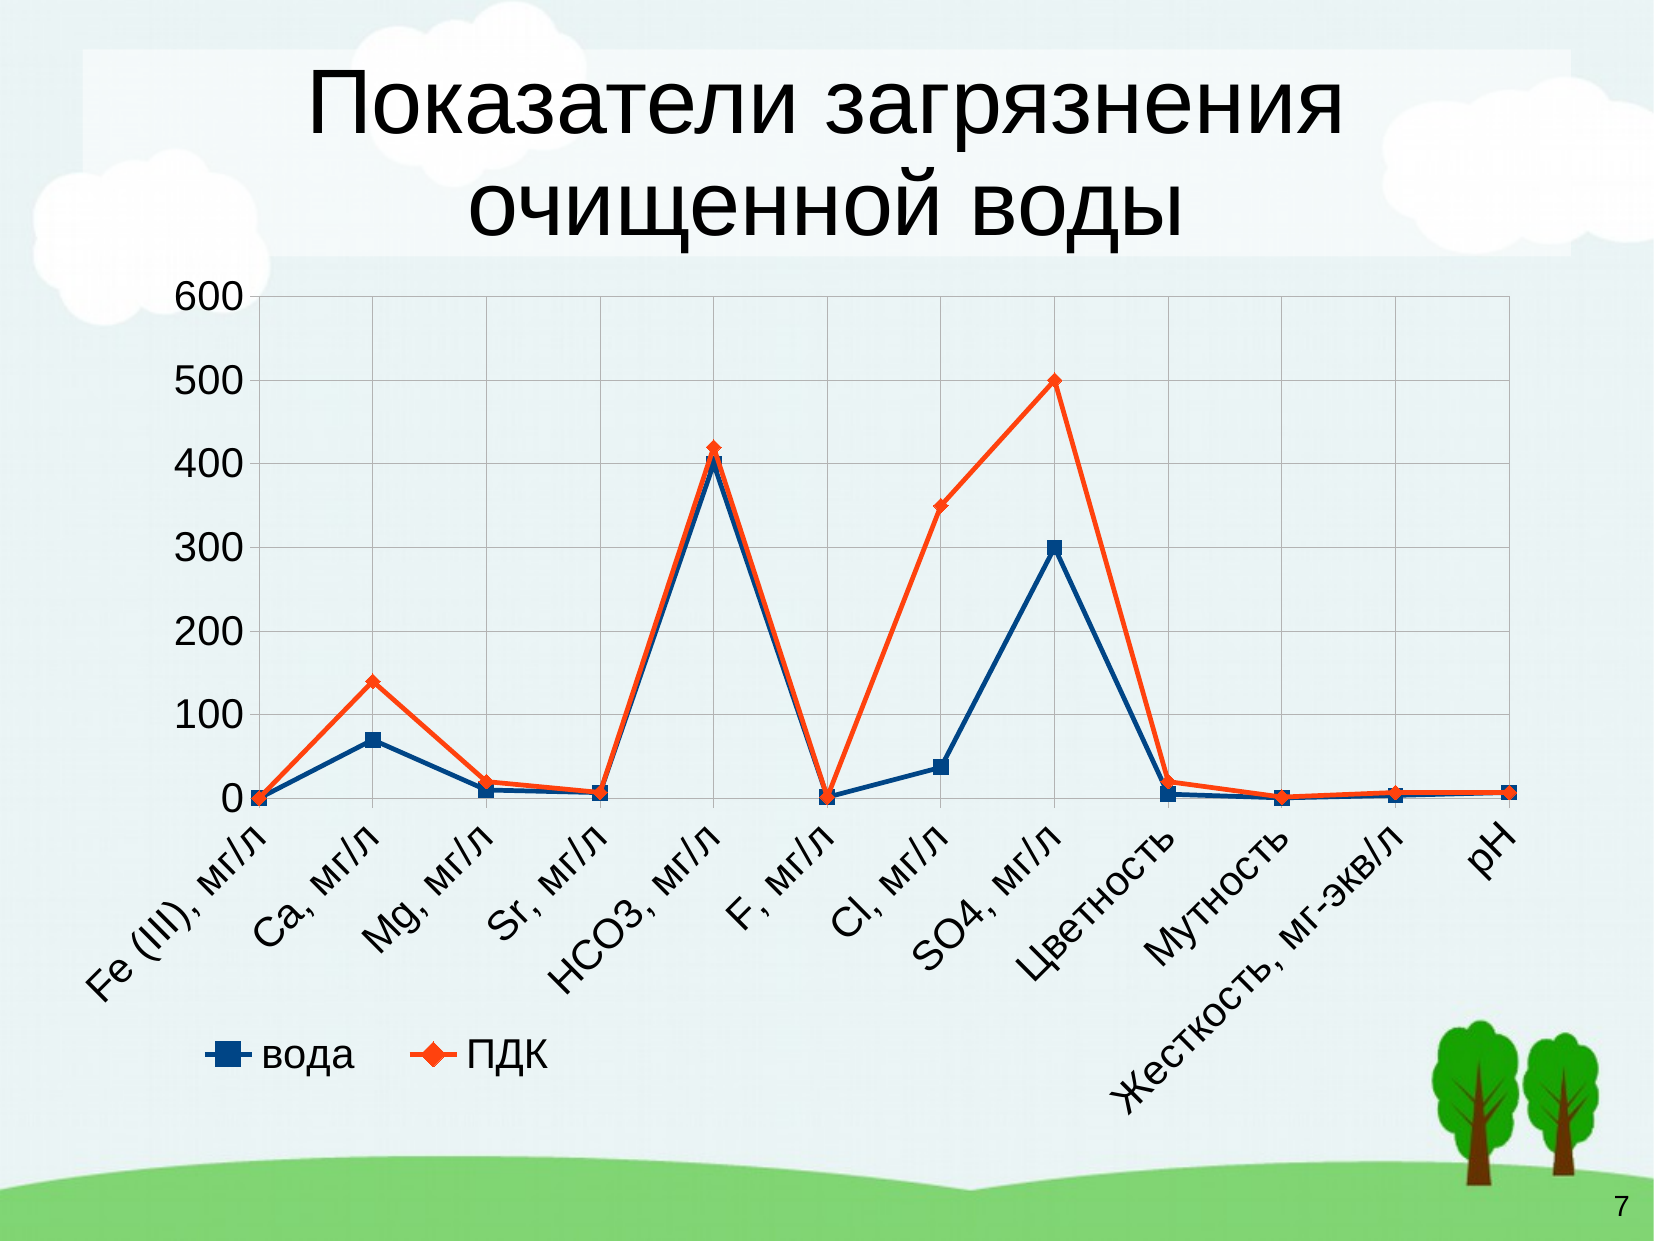

# Показатели загрязнения очищенной воды
### Chart
| Category | вода | ПДК |
|---|---|---|
| Fe (III), мг/л | 0.1 | 0.3 |
| Ca, мг/л | 70.0 | 140.0 |
| Mg, мг/л | 10.0 | 20.0 |
| Sr, мг/л | 6.8 | 7.0 |
| HCO3, мг/л | 400.0 | 420.0 |
| F, мг/л | 1.4 | 1.5 |
| Cl, мг/л | 37.0 | 350.0 |
| SO4, мг/л | 300.0 | 500.0 |
| Цветность | 5.0 | 20.0 |
| Мутность | 0.5 | 1.5 |
| Жесткость, мг-экв/л | 3.5 | 7.0 |
| pH | 7.0 | 7.0 |7